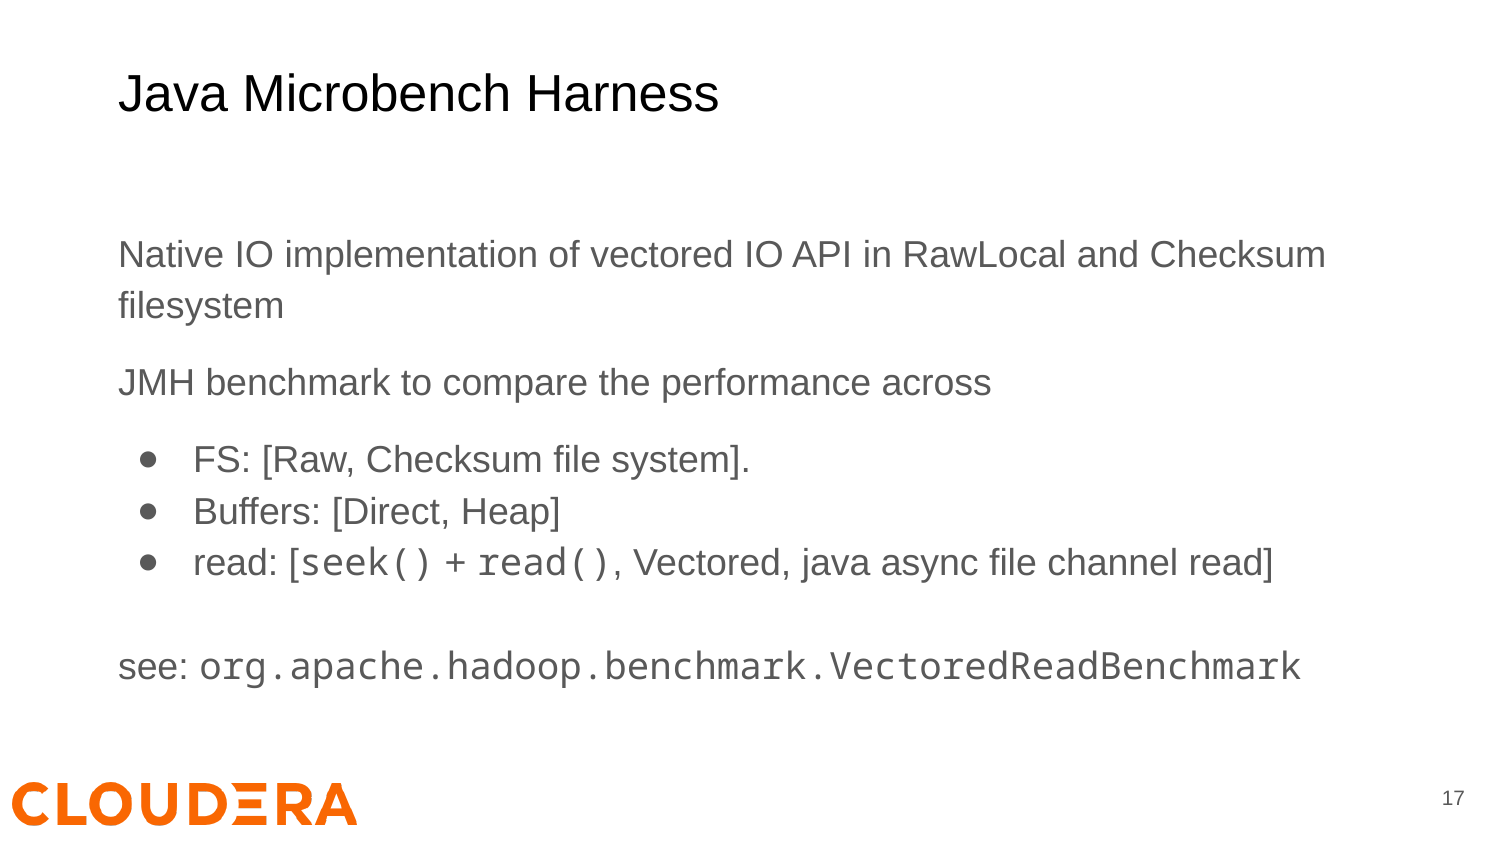

# Java Microbench Harness
Native IO implementation of vectored IO API in RawLocal and Checksum filesystem
JMH benchmark to compare the performance across
FS: [Raw, Checksum file system].
Buffers: [Direct, Heap]
read: [seek() + read(), Vectored, java async file channel read]
see: org.apache.hadoop.benchmark.VectoredReadBenchmark